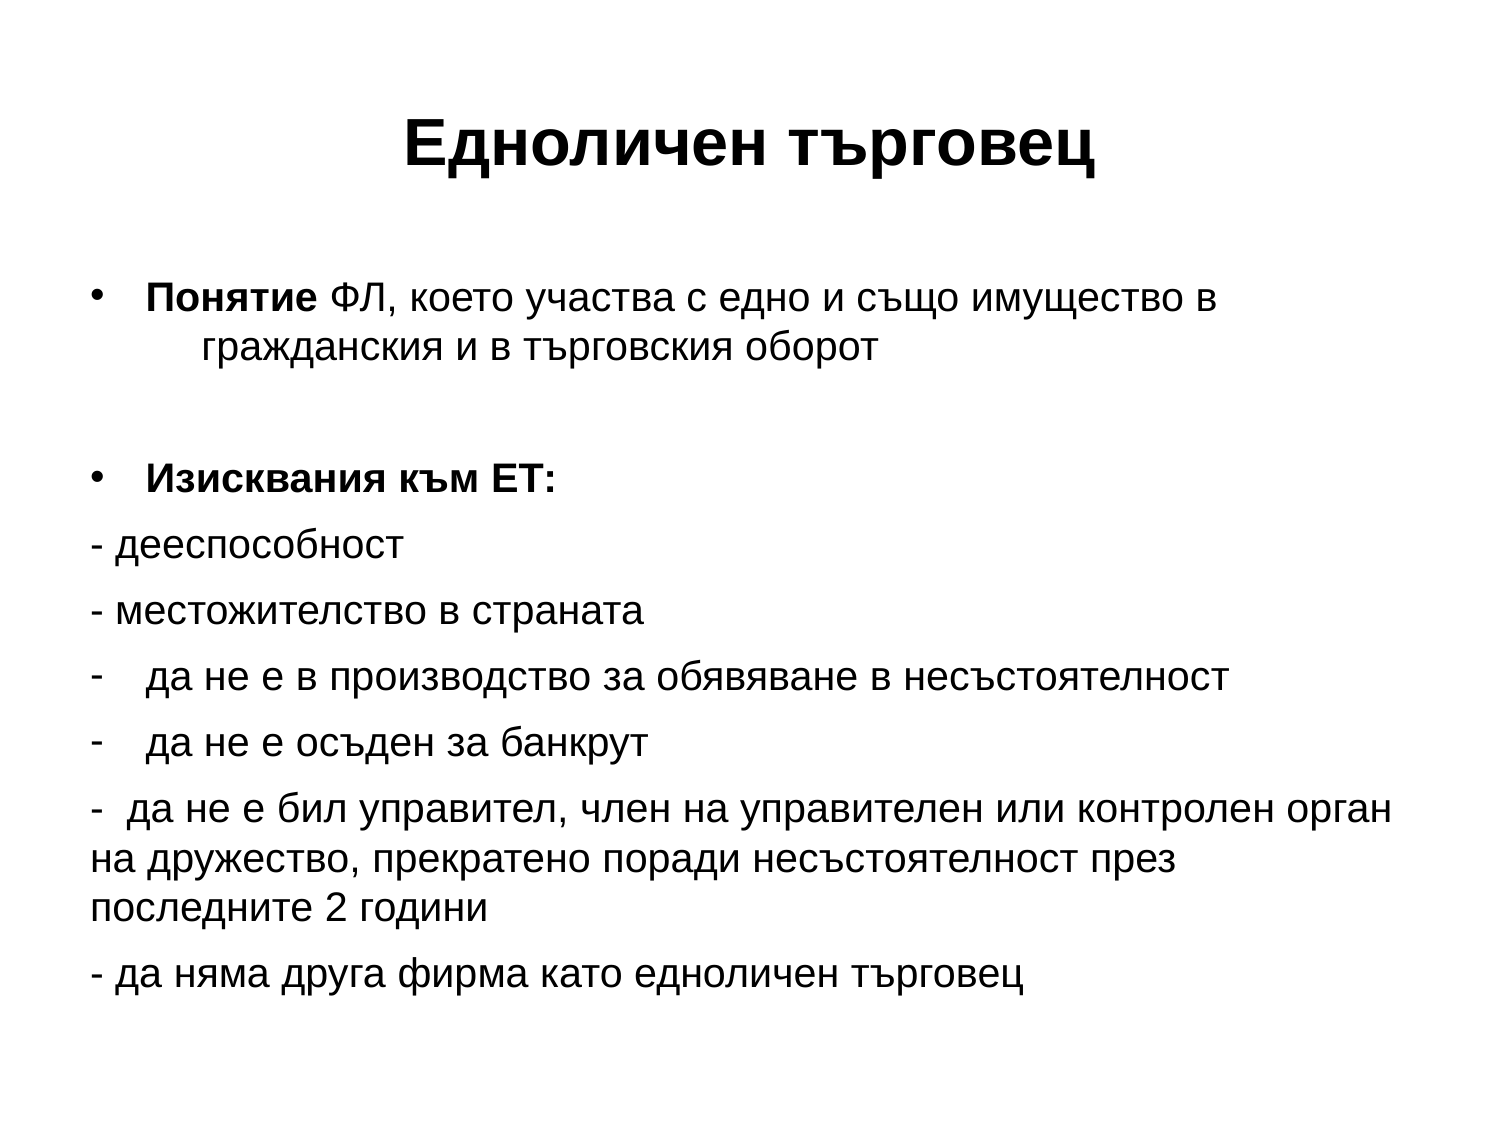

# Едноличен търговец
Понятие ФЛ, което участва с едно и също имущество в гражданския и в търговския оборот
Изисквания към ЕТ:
- дееспособност
- местожителство в страната
да не е в производство за обявяване в несъстоятелност
да не е осъден за банкрут
- да не е бил управител, член на управителен или контролен орган на дружество, прекратено поради несъстоятелност през последните 2 години
- да няма друга фирма като едноличен търговец